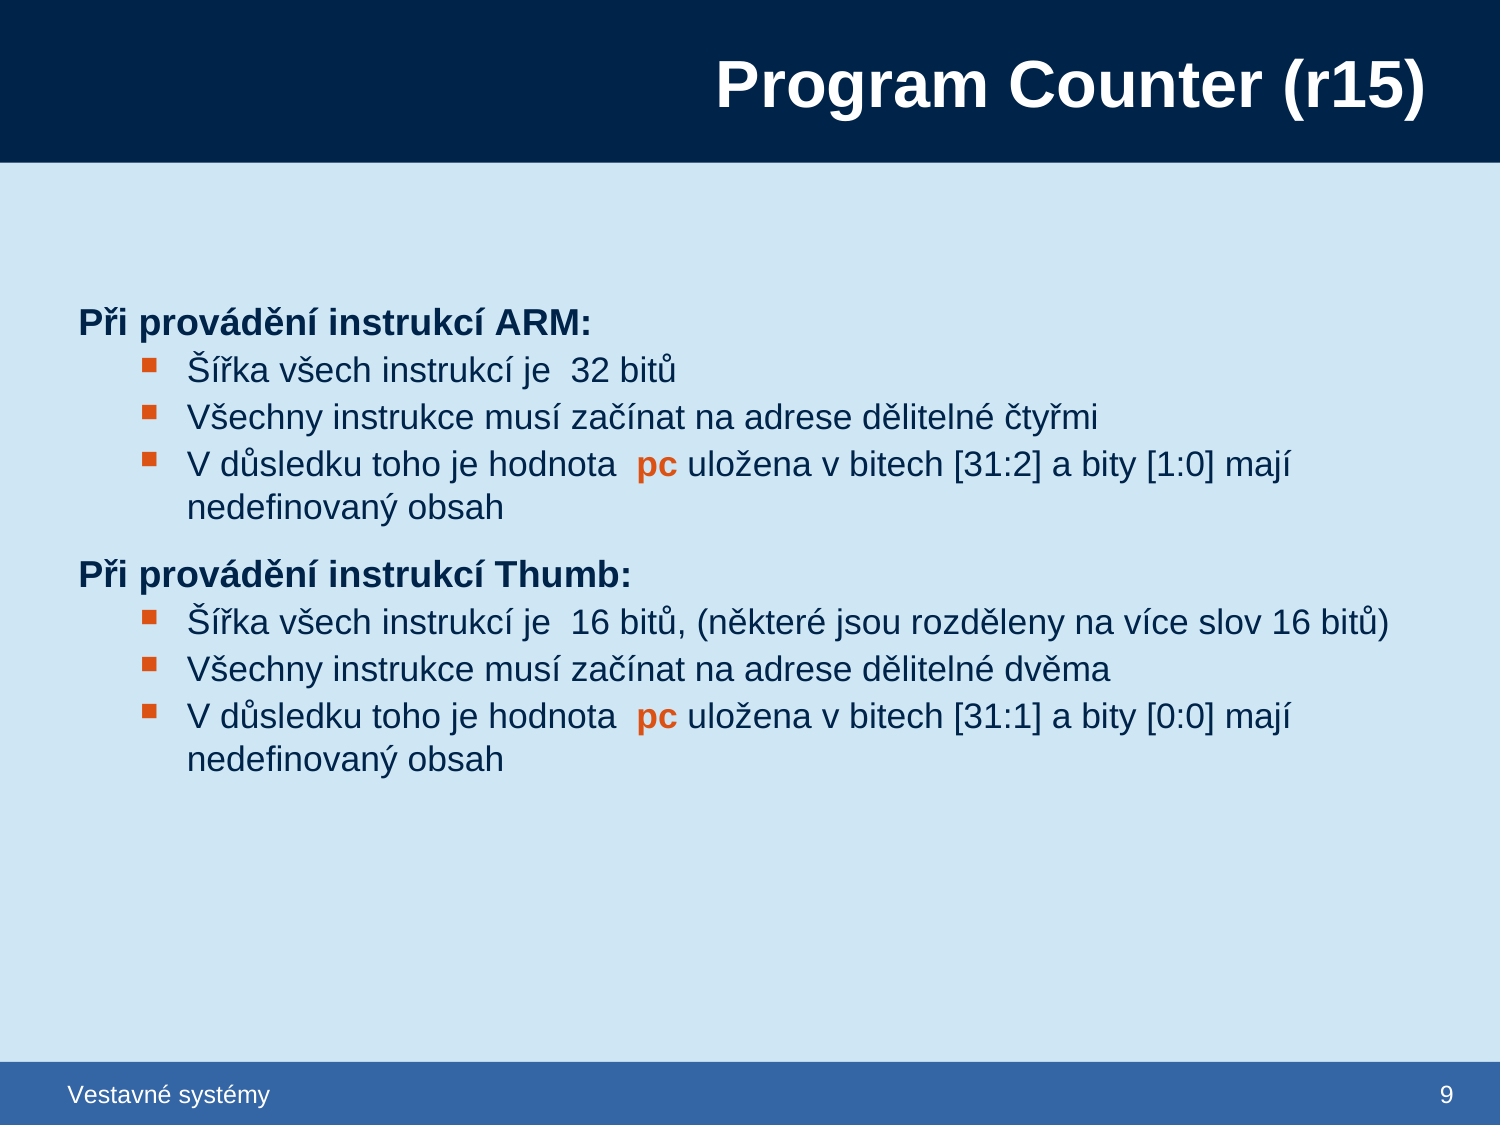

Program Counter (r15)
# Při provádění instrukcí ARM:
Šířka všech instrukcí je 32 bitů
Všechny instrukce musí začínat na adrese dělitelné čtyřmi
V důsledku toho je hodnota pc uložena v bitech [31:2] a bity [1:0] mají nedefinovaný obsah
Při provádění instrukcí Thumb:
Šířka všech instrukcí je 16 bitů, (některé jsou rozděleny na více slov 16 bitů)
Všechny instrukce musí začínat na adrese dělitelné dvěma
V důsledku toho je hodnota pc uložena v bitech [31:1] a bity [0:0] mají nedefinovaný obsah